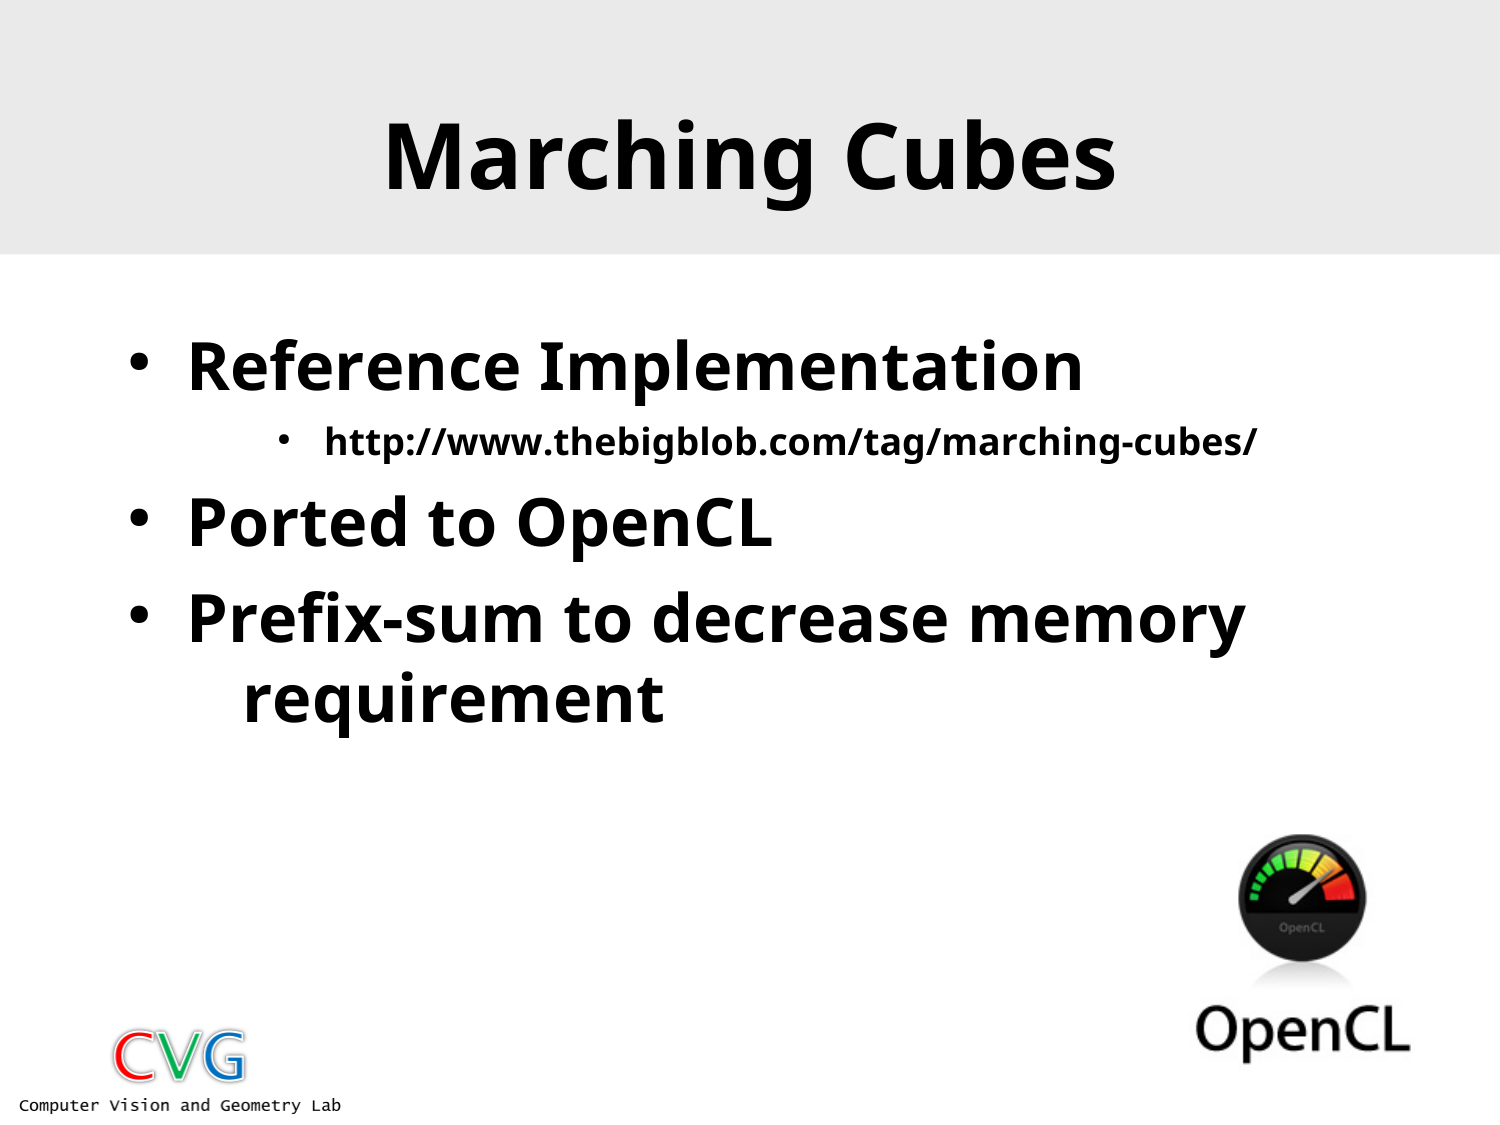

# Marching Cubes
Reference Implementation
http://www.thebigblob.com/tag/marching-cubes/
Ported to OpenCL
Prefix-sum to decrease memory requirement